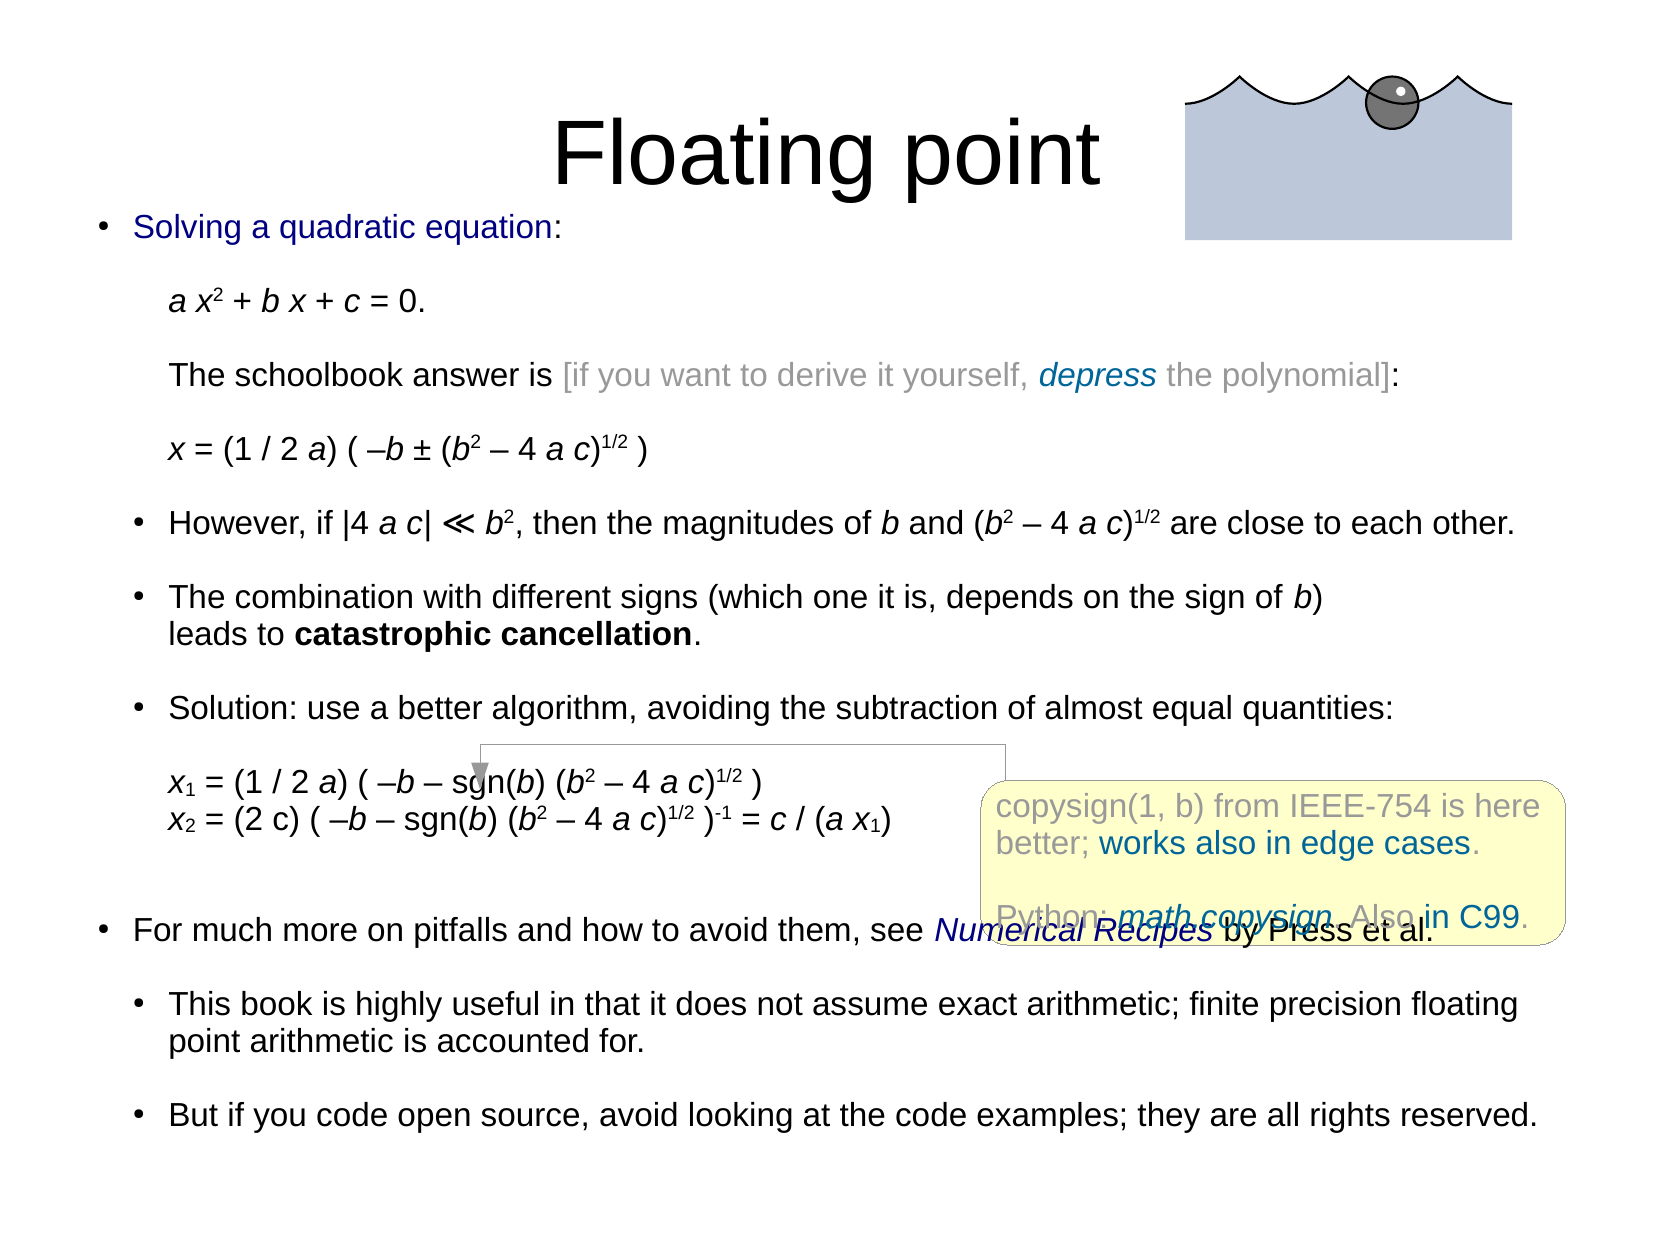

# Floating point
Solving a quadratic equation:
a x2 + b x + c = 0.
The schoolbook answer is [if you want to derive it yourself, depress the polynomial]:
x = (1 / 2 a) ( –b ± (b2 – 4 a c)1/2 )
However, if |4 a c| ≪ b2, then the magnitudes of b and (b2 – 4 a c)1/2 are close to each other.
The combination with different signs (which one it is, depends on the sign of b)
leads to catastrophic cancellation.
Solution: use a better algorithm, avoiding the subtraction of almost equal quantities:
x1 = (1 / 2 a) ( –b – sgn(b) (b2 – 4 a c)1/2 )
x2 = (2 c) ( –b – sgn(b) (b2 – 4 a c)1/2 )-1 = c / (a x1)
For much more on pitfalls and how to avoid them, see Numerical Recipes by Press et al.
This book is highly useful in that it does not assume exact arithmetic; finite precision floating point arithmetic is accounted for.
But if you code open source, avoid looking at the code examples; they are all rights reserved.
copysign(1, b) from IEEE-754 is here
better; works also in edge cases.
Python: math.copysign. Also in C99.